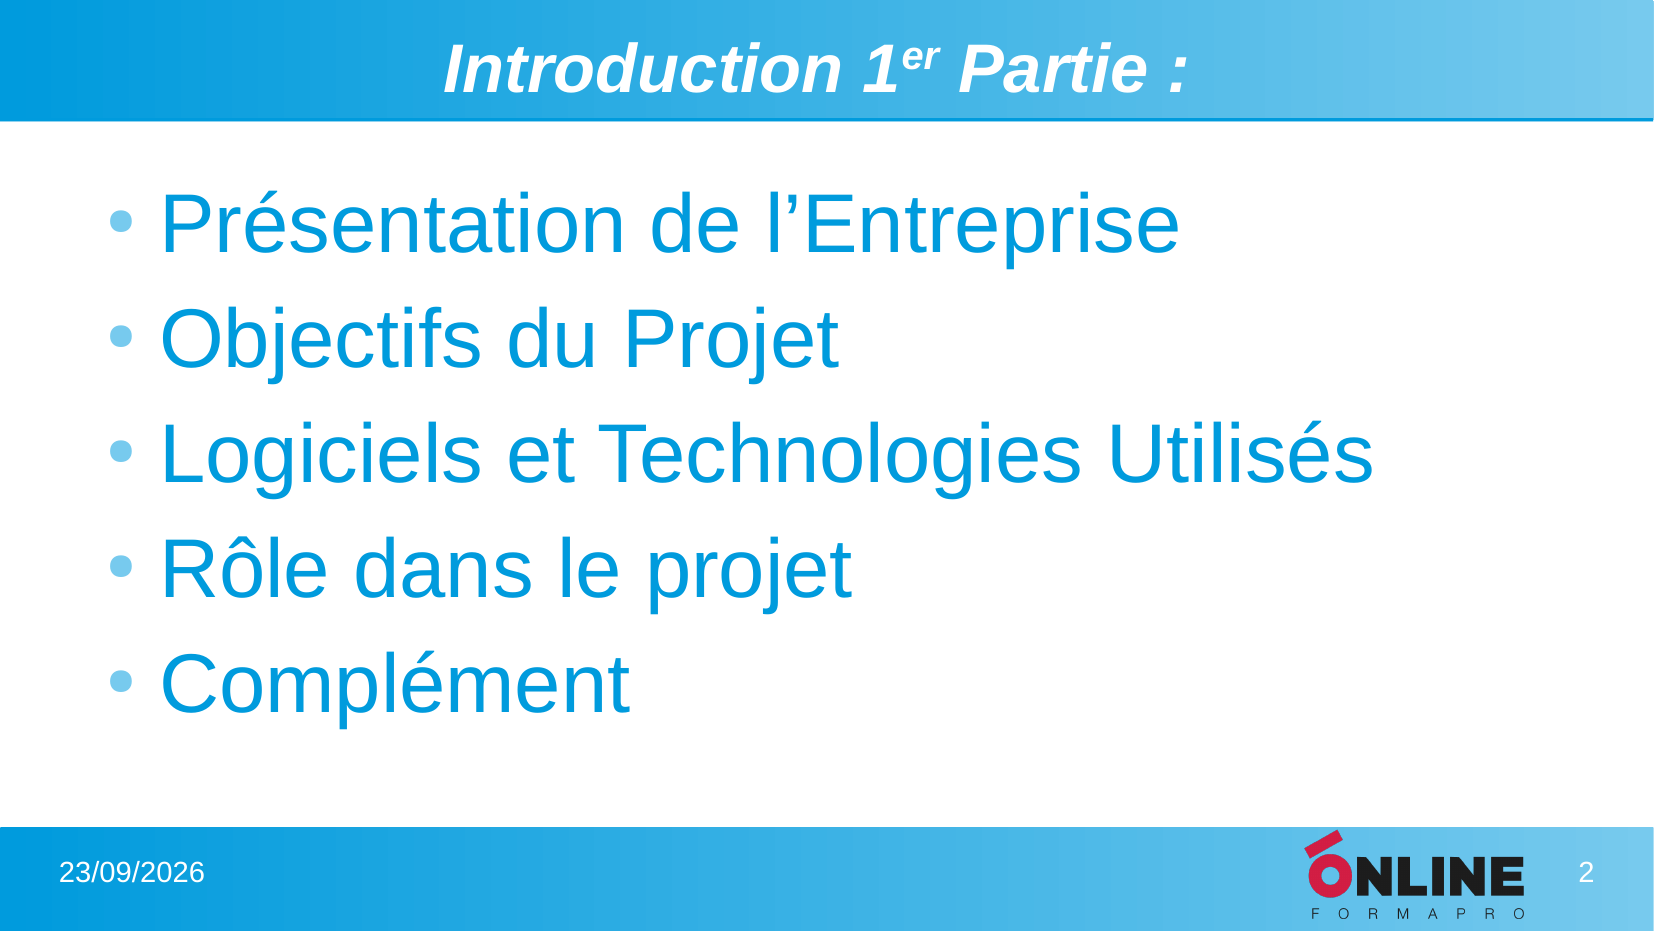

# Introduction 1er Partie :
Présentation de l’Entreprise
Objectifs du Projet
Logiciels et Technologies Utilisés
Rôle dans le projet
Complément
2